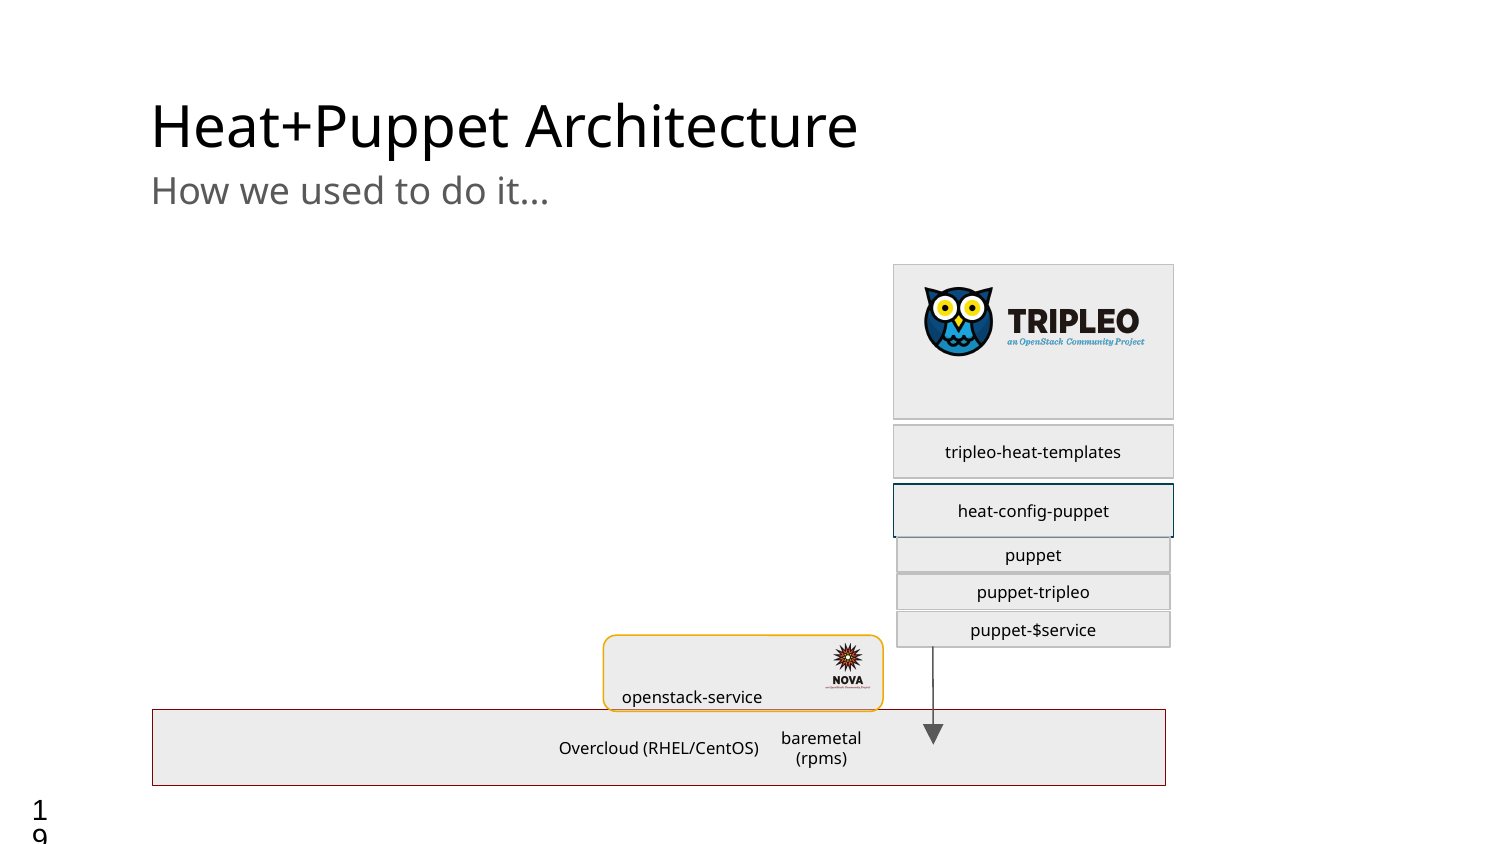

# Heat+Puppet Architecture
How we used to do it...
tripleo-heat-templates
heat-config-puppet
puppet
puppet-tripleo
puppet-$service
openstack-service
Overcloud (RHEL/CentOS)
baremetal (rpms)